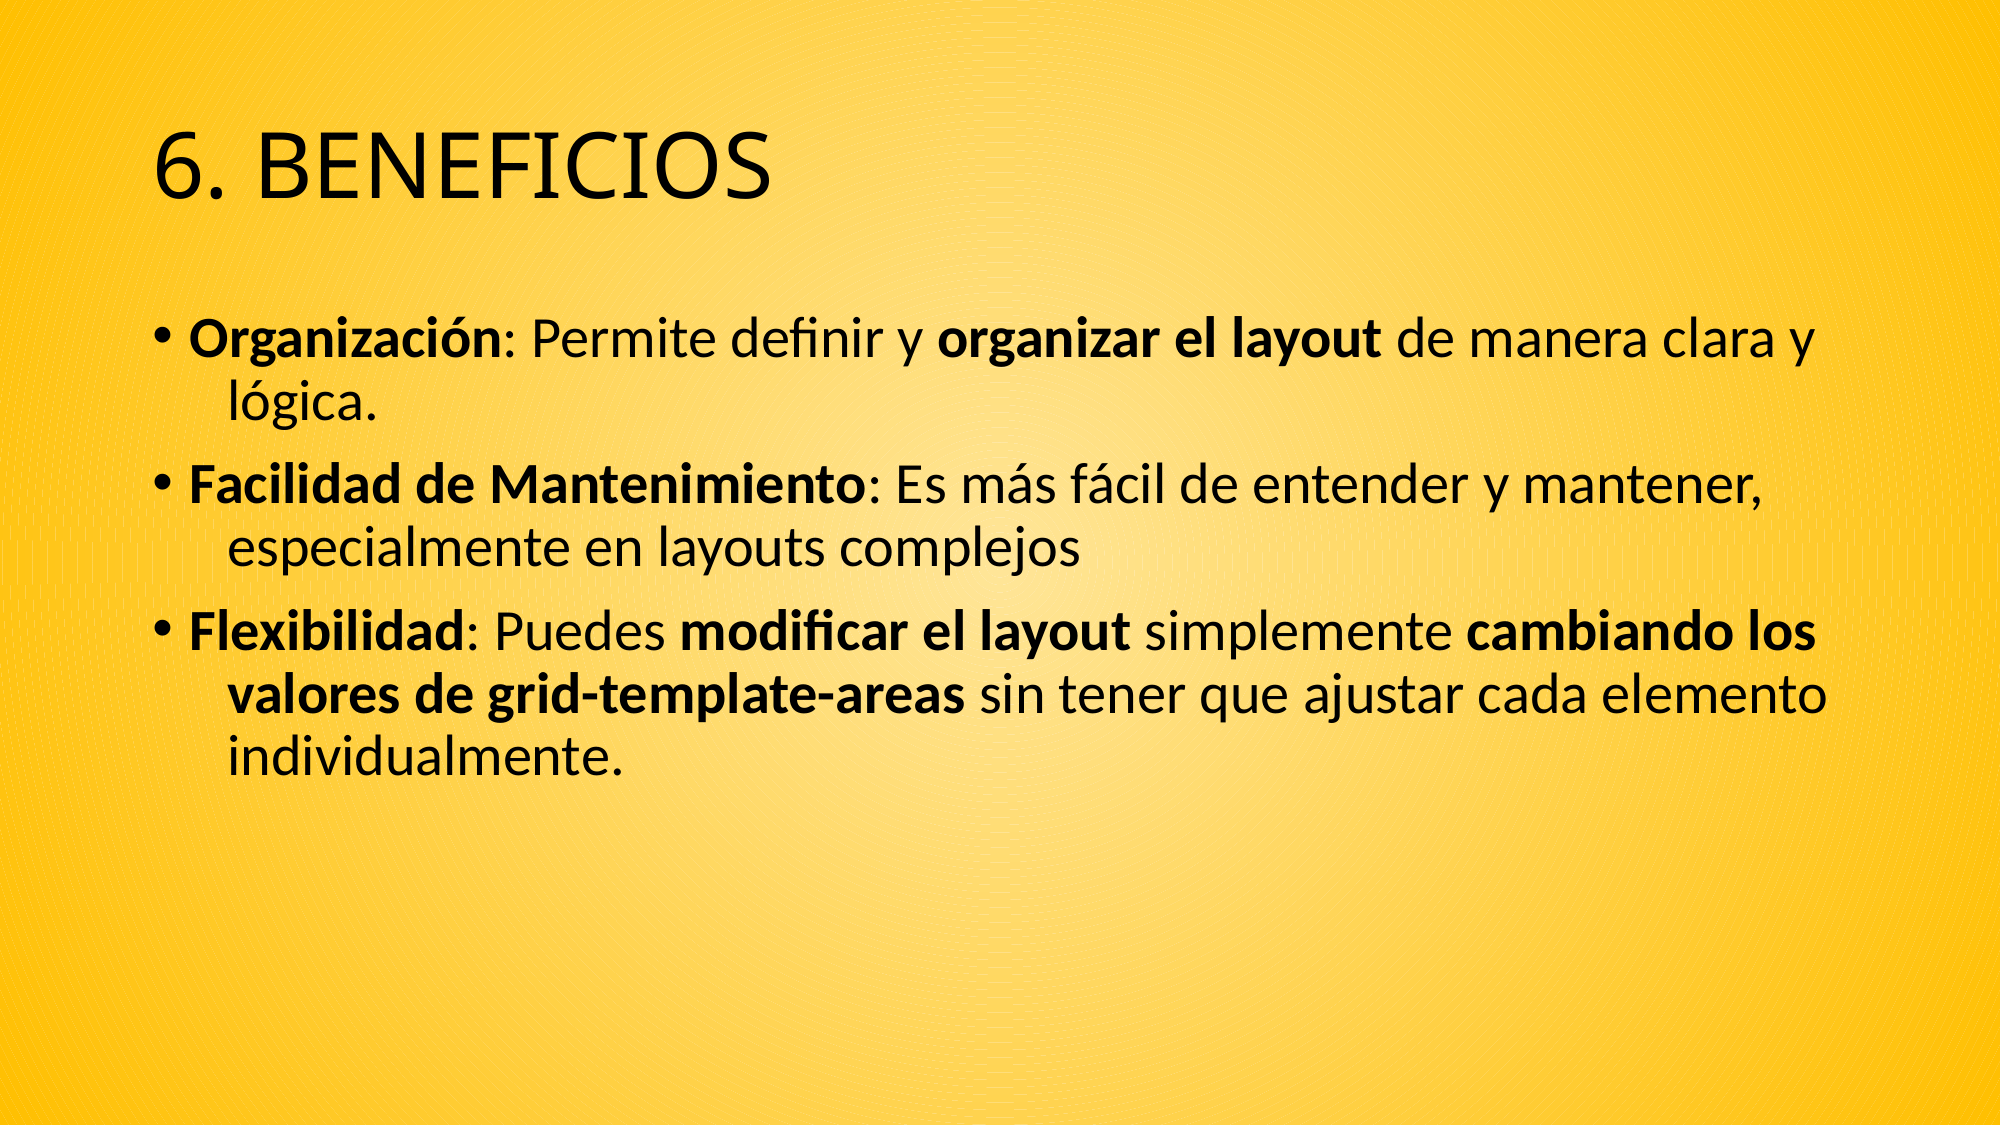

# 6. BENEFICIOS
Organización: Permite definir y organizar el layout de manera clara y lógica.
Facilidad de Mantenimiento: Es más fácil de entender y mantener, especialmente en layouts complejos
Flexibilidad: Puedes modificar el layout simplemente cambiando los valores de grid-template-areas sin tener que ajustar cada elemento individualmente.